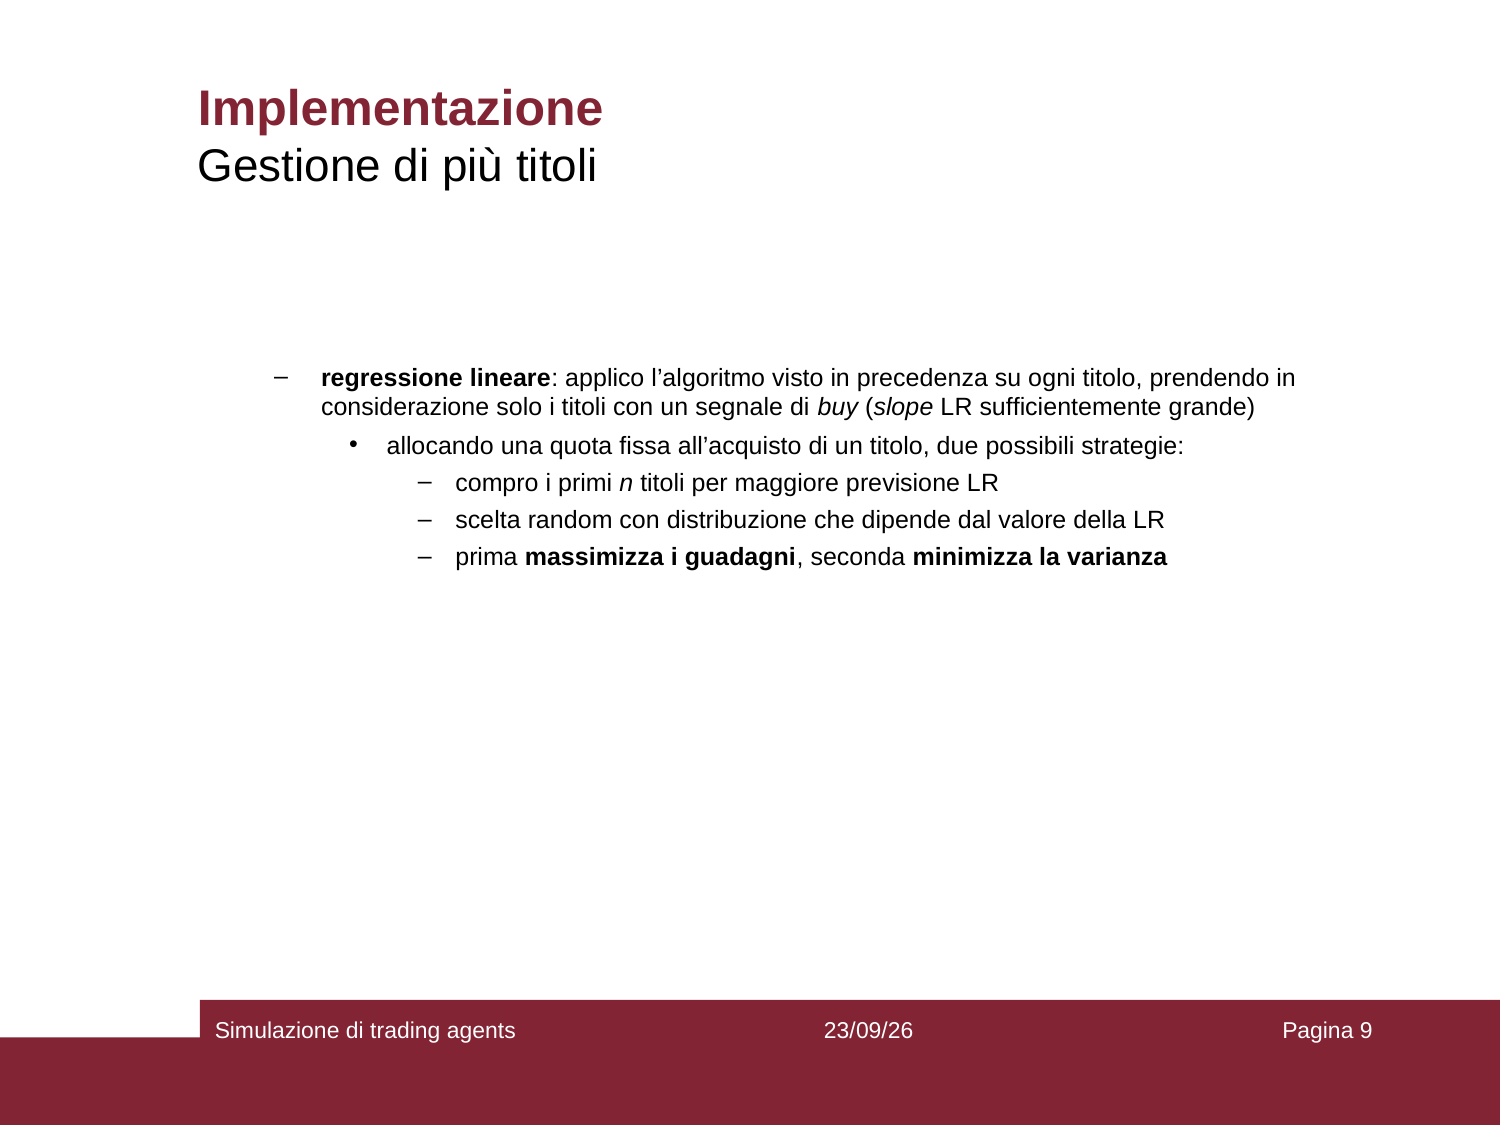

# Implementazione
Gestione di più titoli
regressione lineare: applico l’algoritmo visto in precedenza su ogni titolo, prendendo in considerazione solo i titoli con un segnale di buy (slope LR sufficientemente grande)
allocando una quota fissa all’acquisto di un titolo, due possibili strategie:
compro i primi n titoli per maggiore previsione LR
scelta random con distribuzione che dipende dal valore della LR
prima massimizza i guadagni, seconda minimizza la varianza
Simulazione di trading agents
9